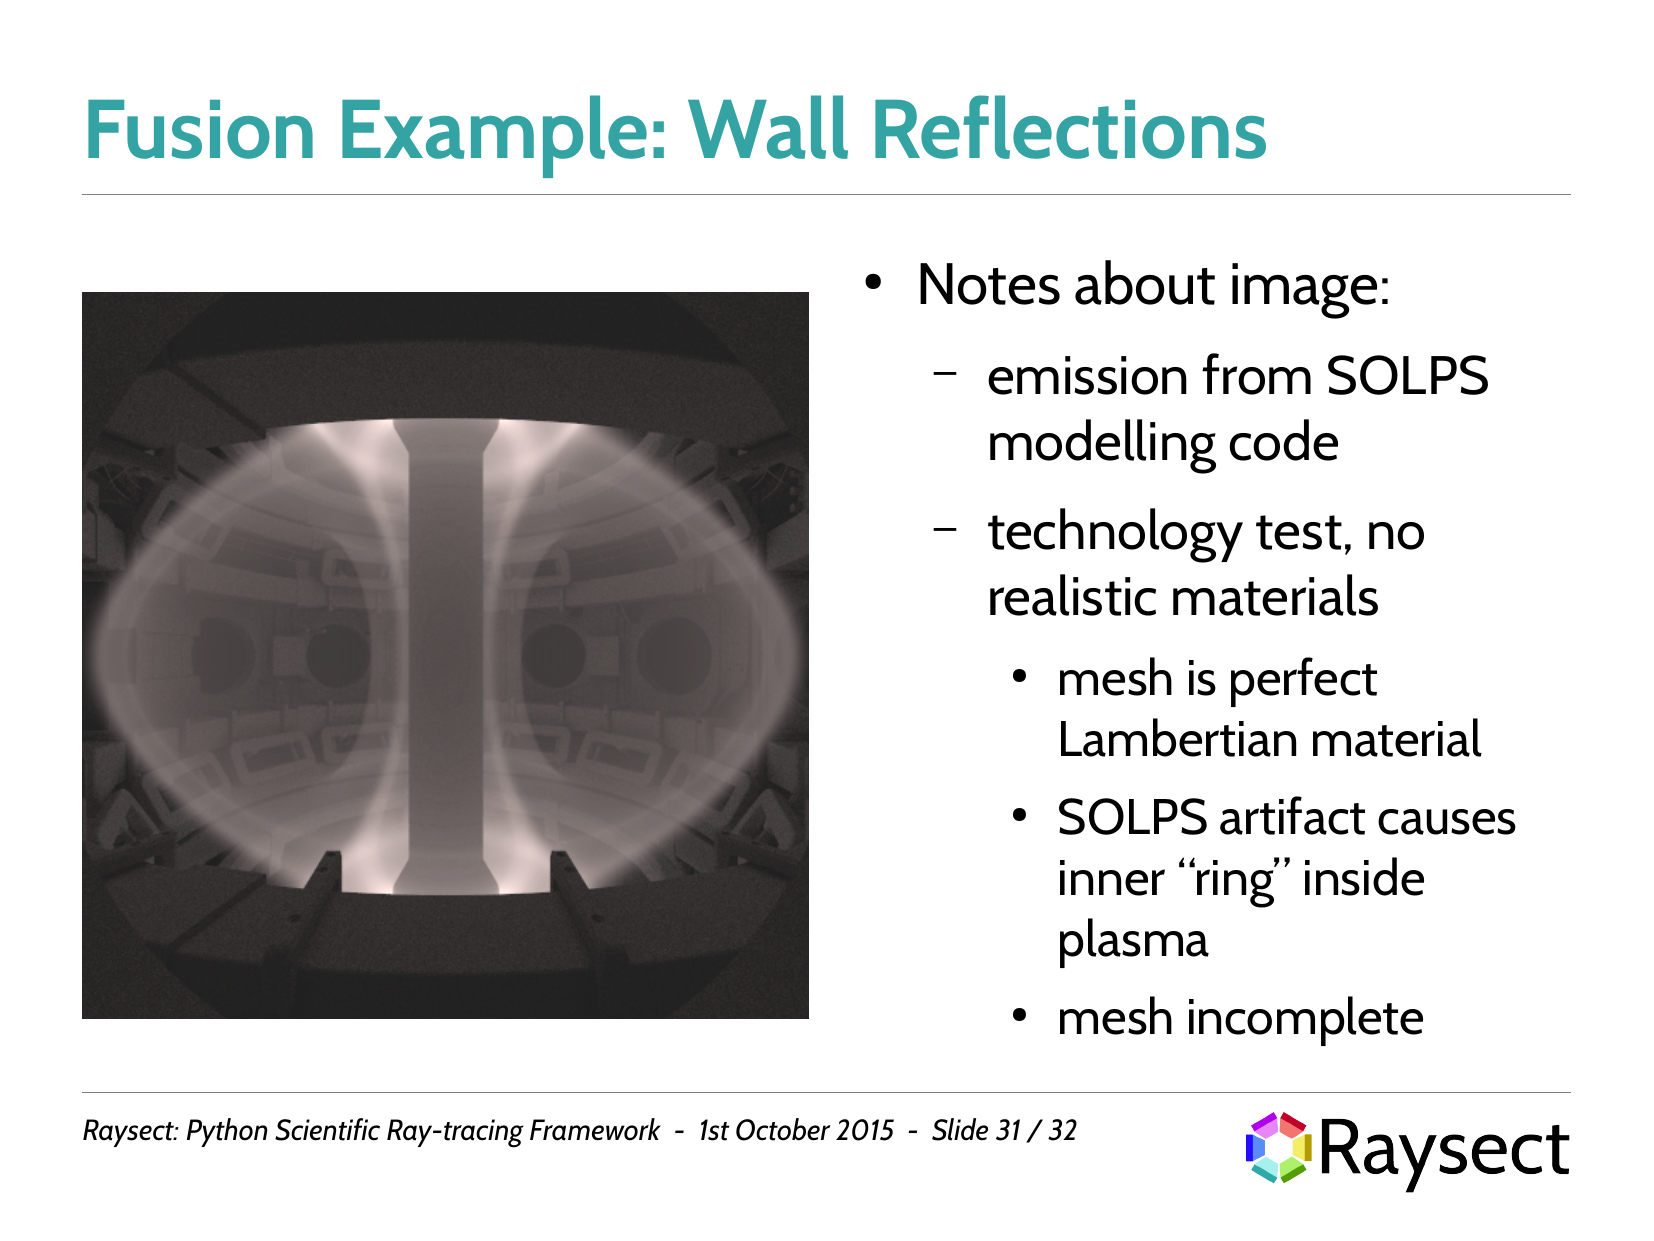

# Fusion Example: Wall Reflections
Notes about image:
emission from SOLPS modelling code
technology test, no realistic materials
mesh is perfect Lambertian material
SOLPS artifact causes inner “ring” inside plasma
mesh incomplete
1st October 2015